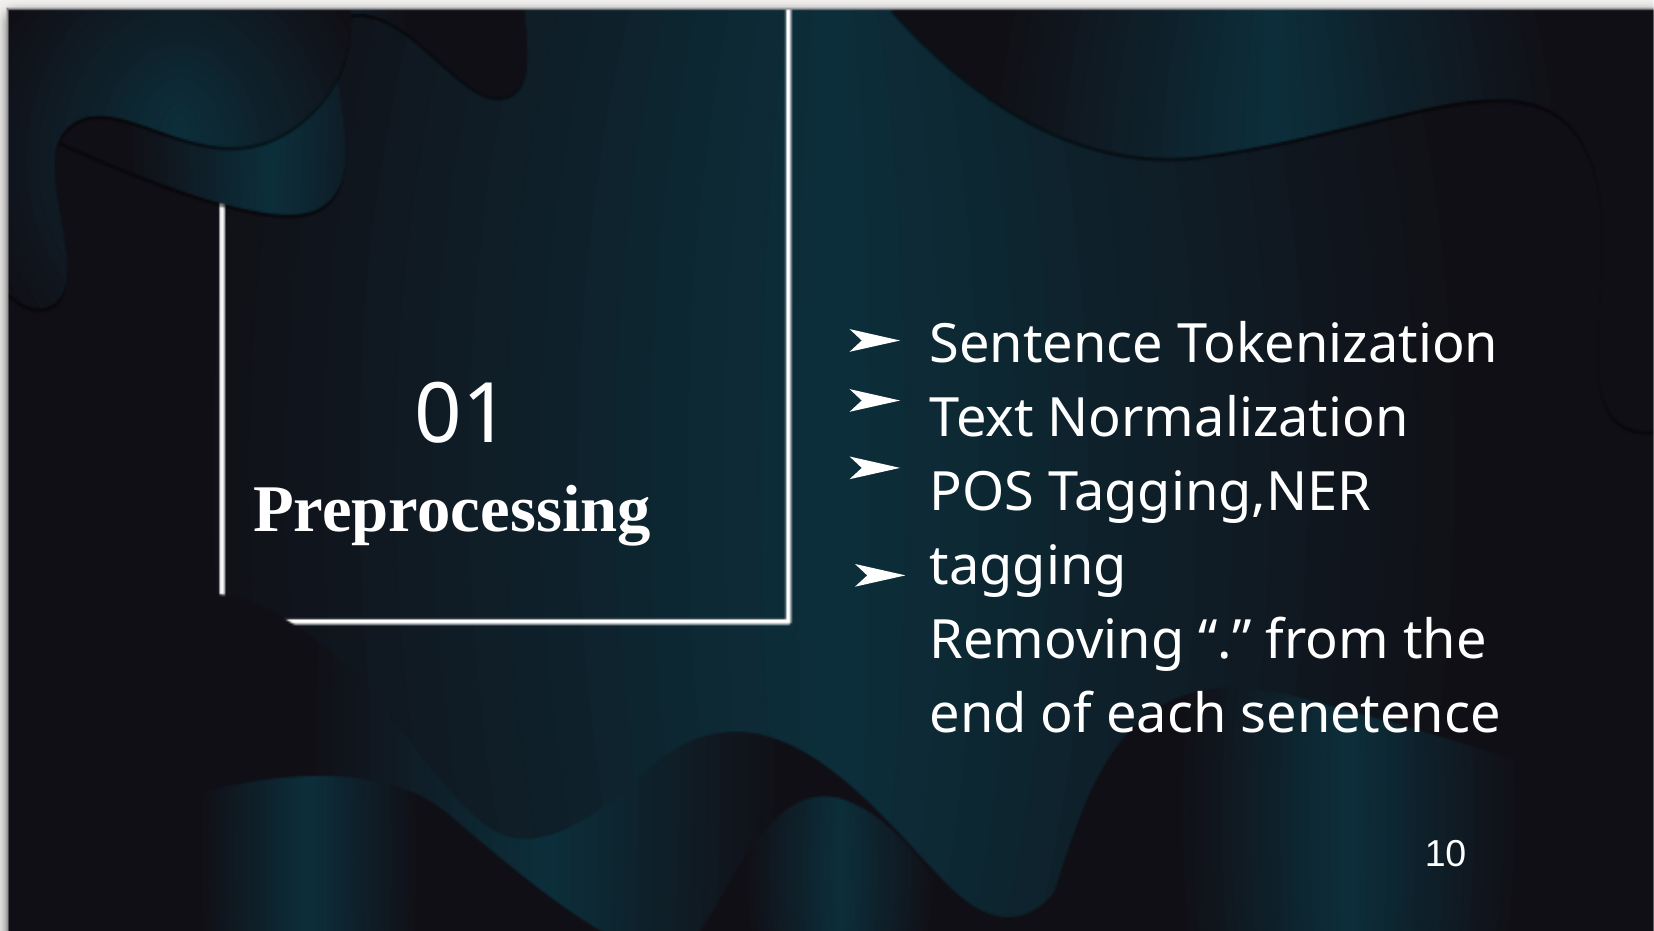

Sentence Tokenization
Text Normalization
POS Tagging,NER tagging
Removing “.” from the end of each senetence
# 01
Preprocessing
10
11